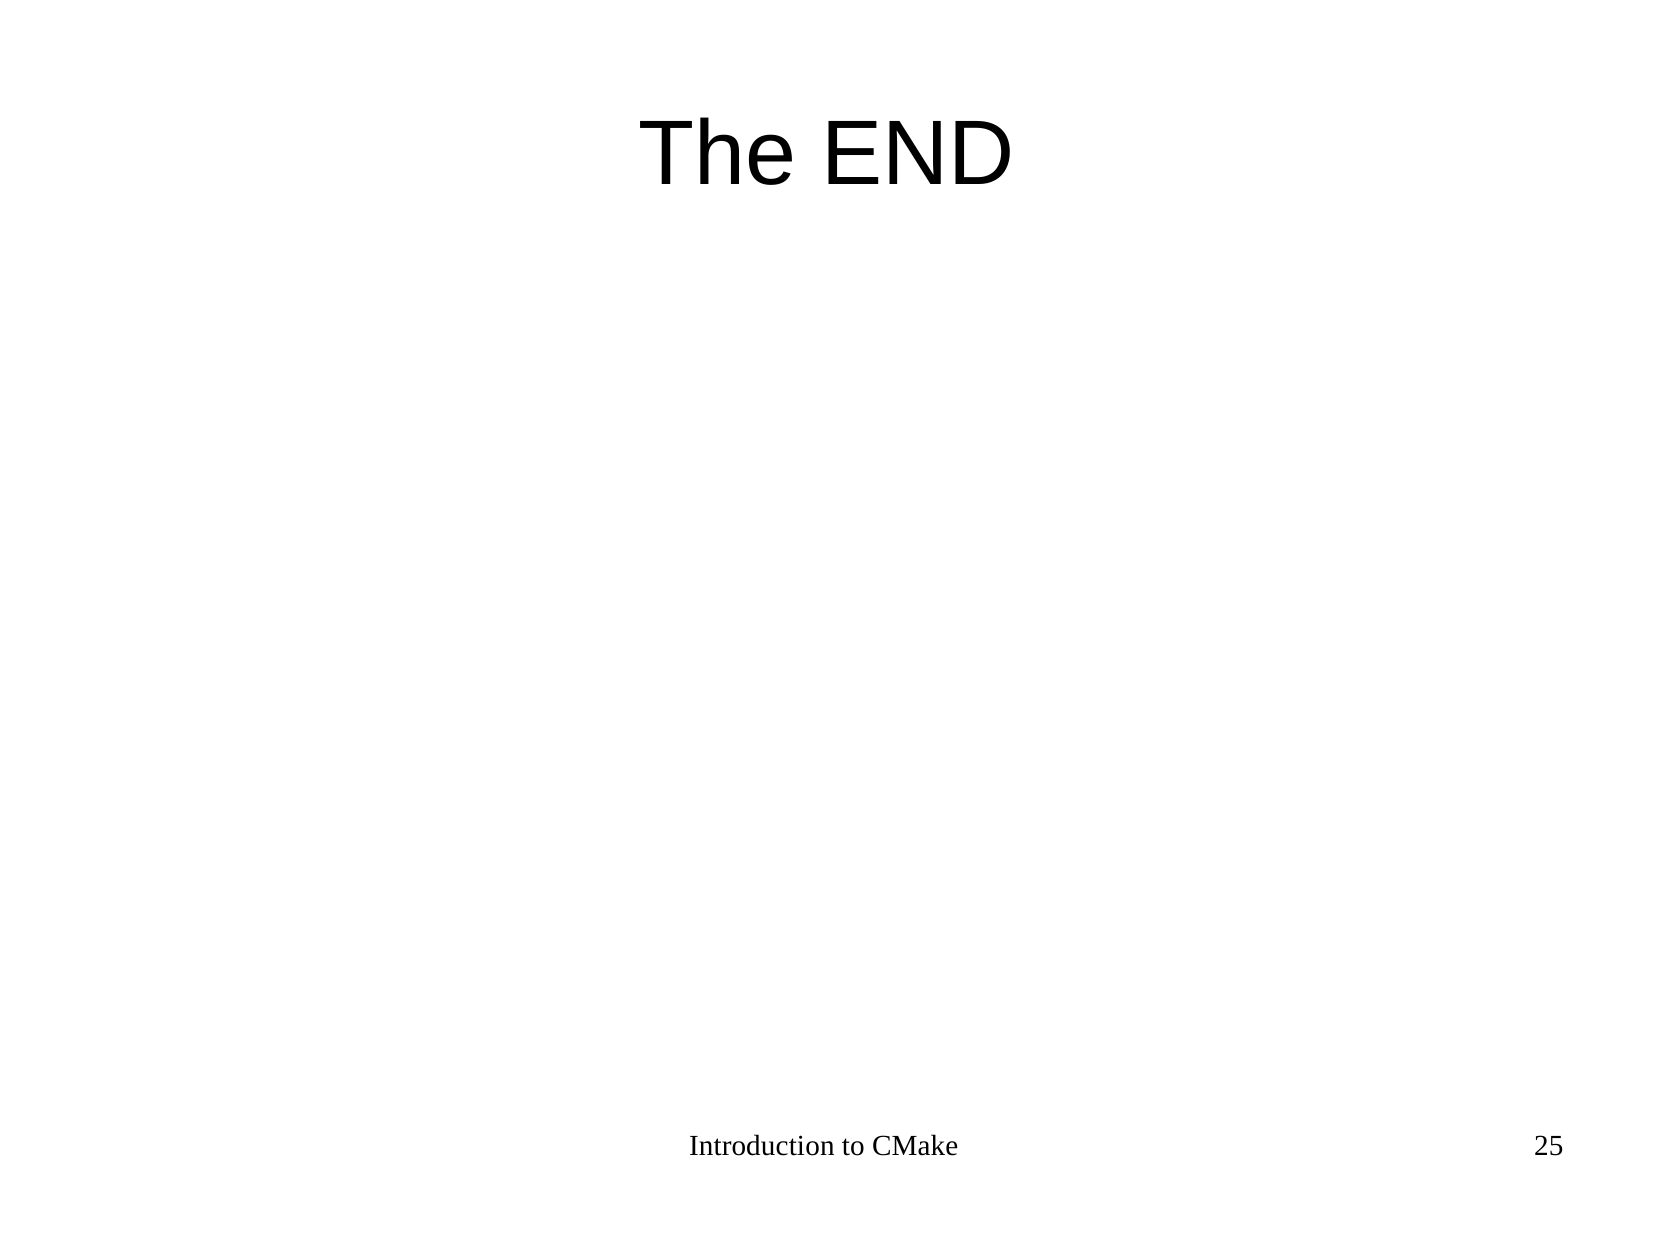

# The END
Introduction to CMake
25